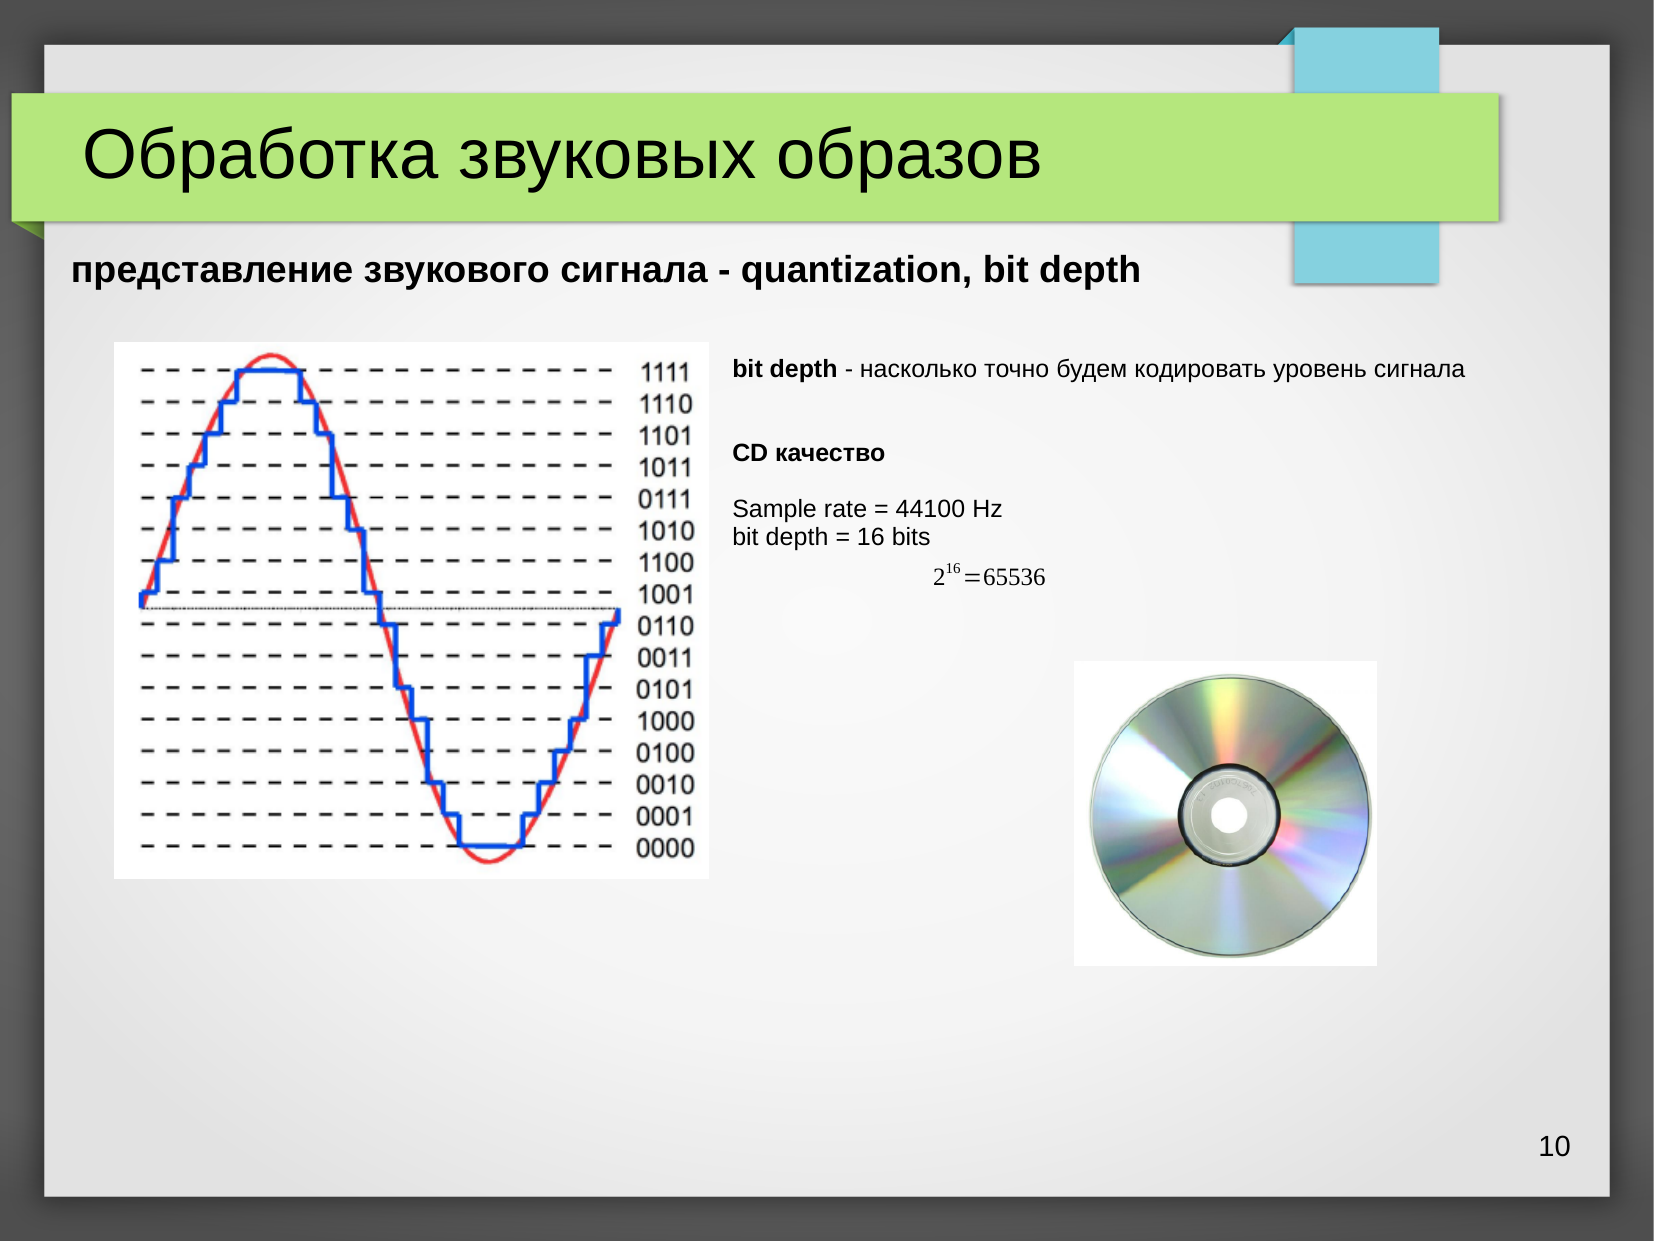

# Обработка звуковых образов
представление звукового сигнала - quantization, bit depth
bit depth - насколько точно будем кодировать уровень сигнала
CD качество
Sample rate = 44100 Hz
bit depth = 16 bits
10